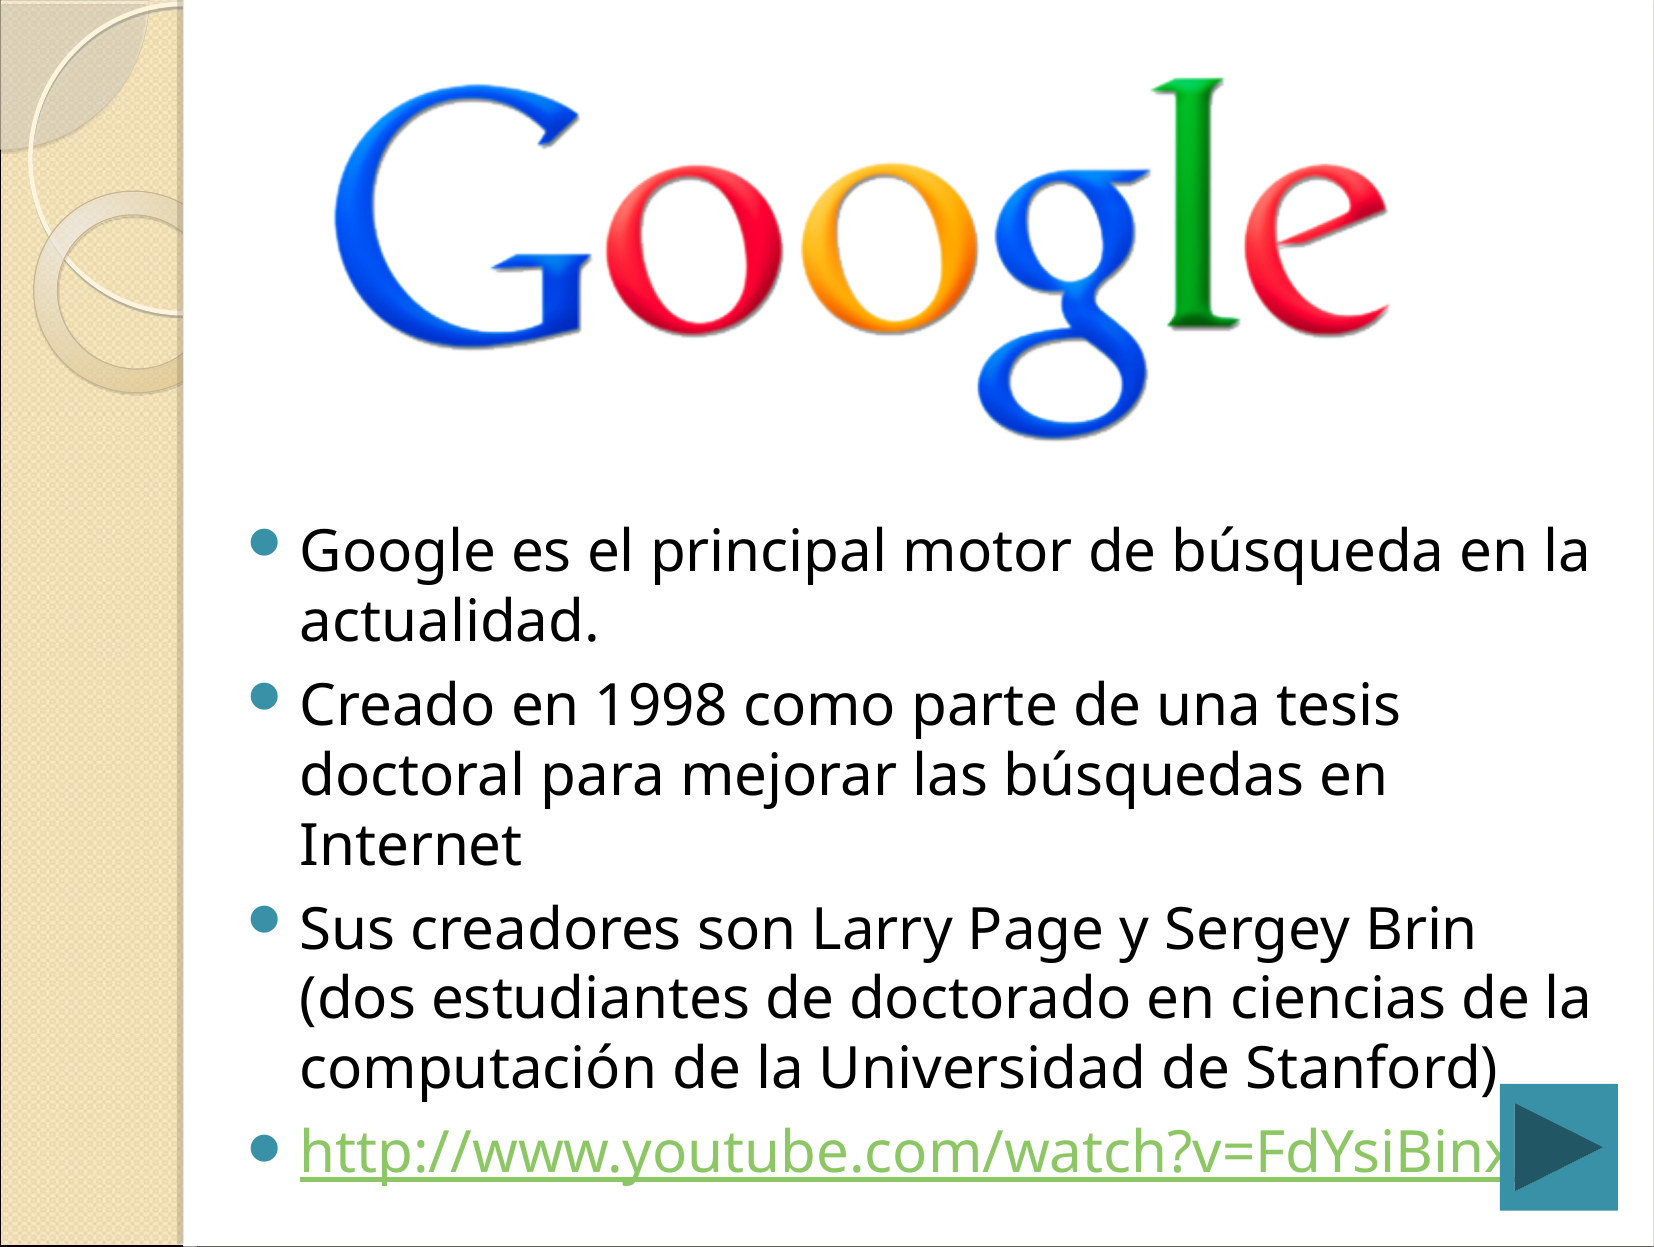

# Google es el principal motor de búsqueda en la actualidad.
Creado en 1998 como parte de una tesis doctoral para mejorar las búsquedas en Internet
Sus creadores son Larry Page y Sergey Brin (dos estudiantes de doctorado en ciencias de la computación de la Universidad de Stanford)
http://www.youtube.com/watch?v=FdYsiBinxXE